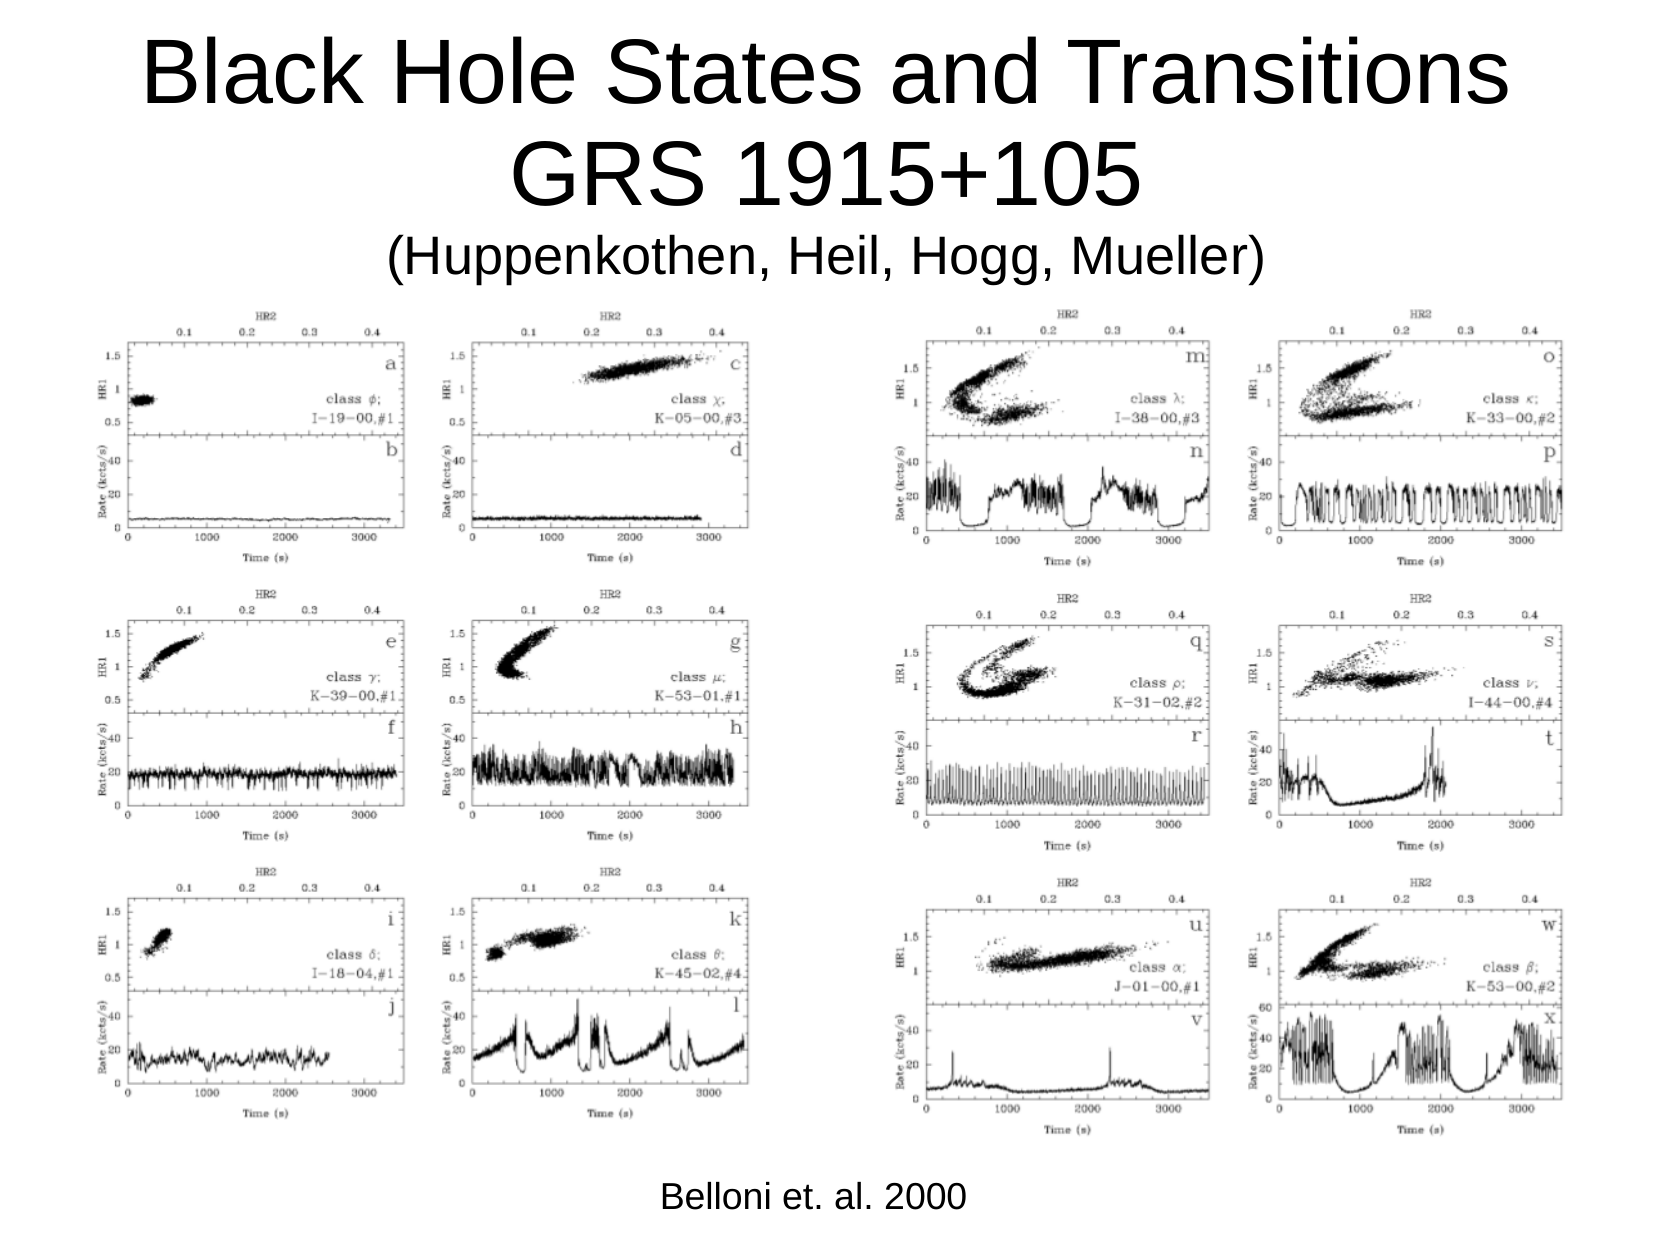

# Black Hole States and Transitions GRS 1915+105 (Huppenkothen, Heil, Hogg, Mueller)
Belloni et. al. 2000